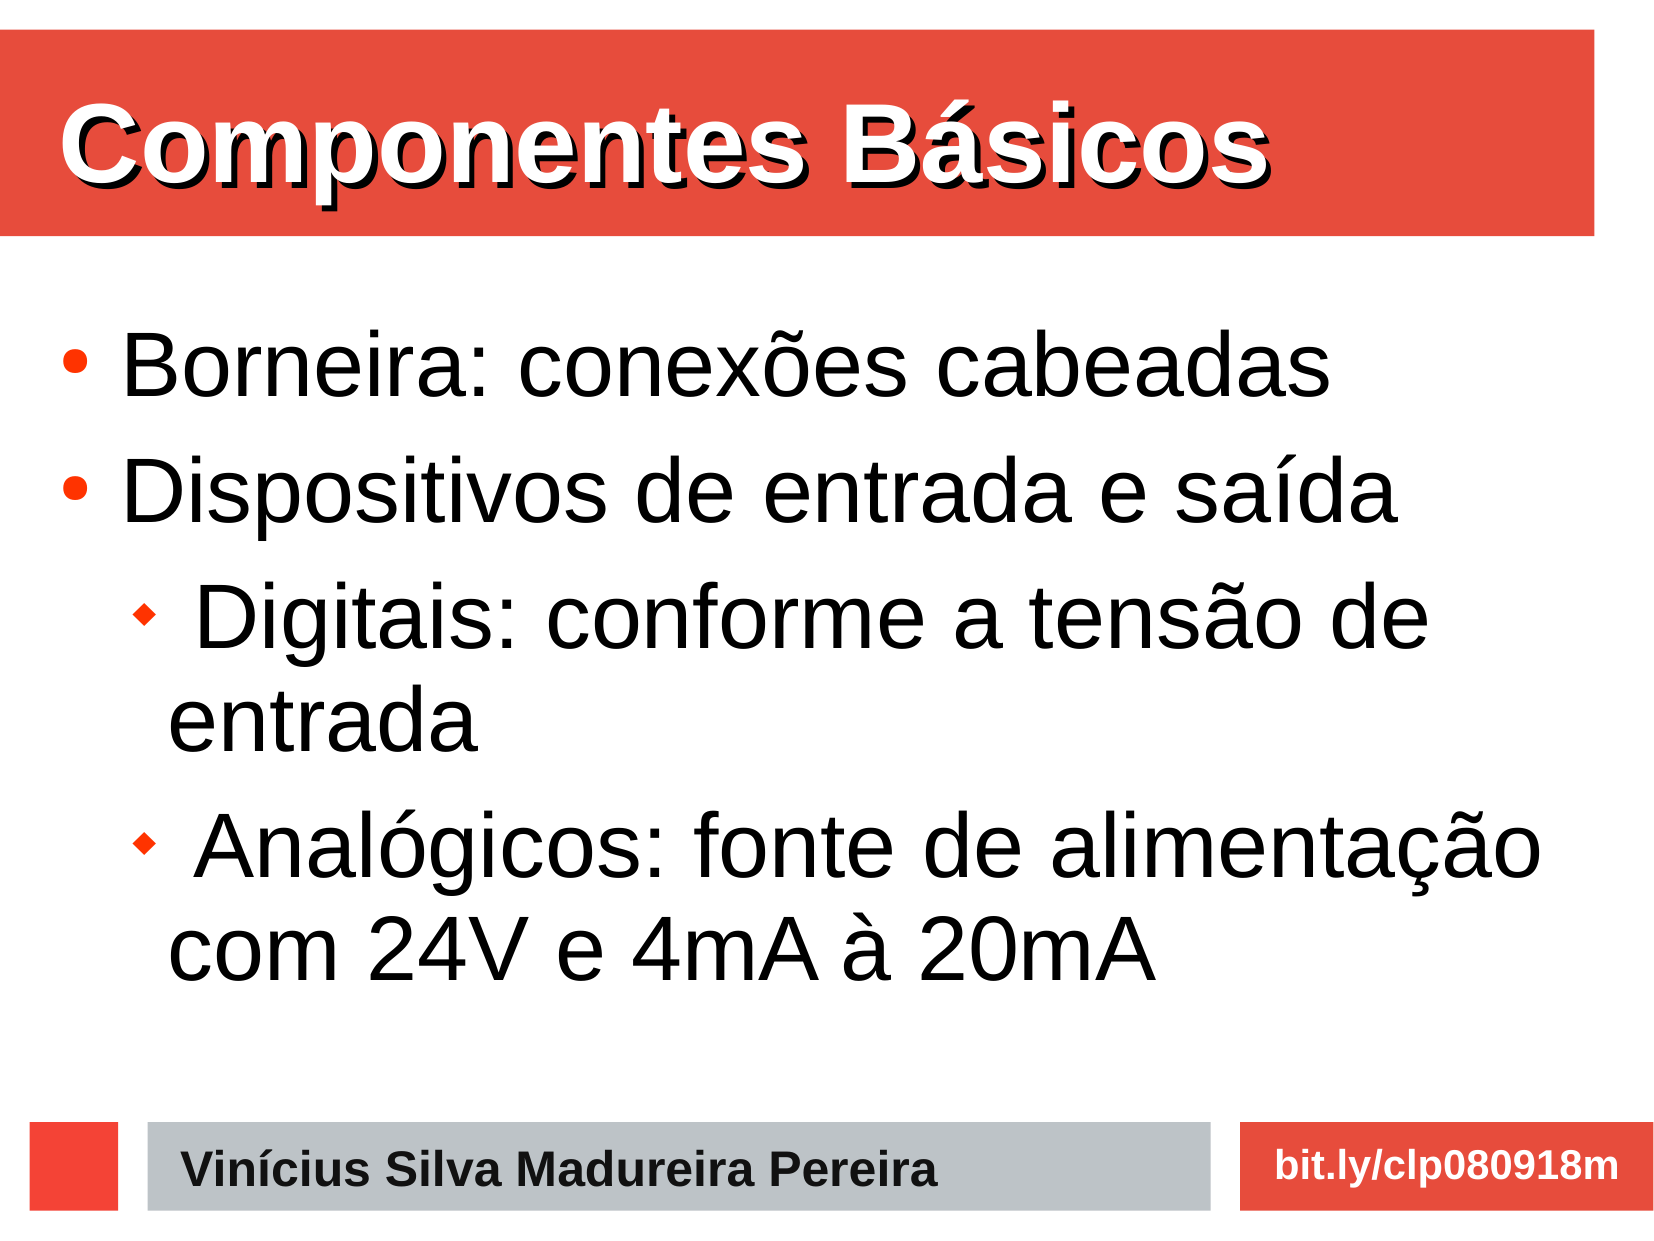

# Componentes Básicos
 Borneira: conexões cabeadas
 Dispositivos de entrada e saída
 Digitais: conforme a tensão de entrada
 Analógicos: fonte de alimentação com 24V e 4mA à 20mA
Vinícius Silva Madureira Pereira
bit.ly/clp080918m